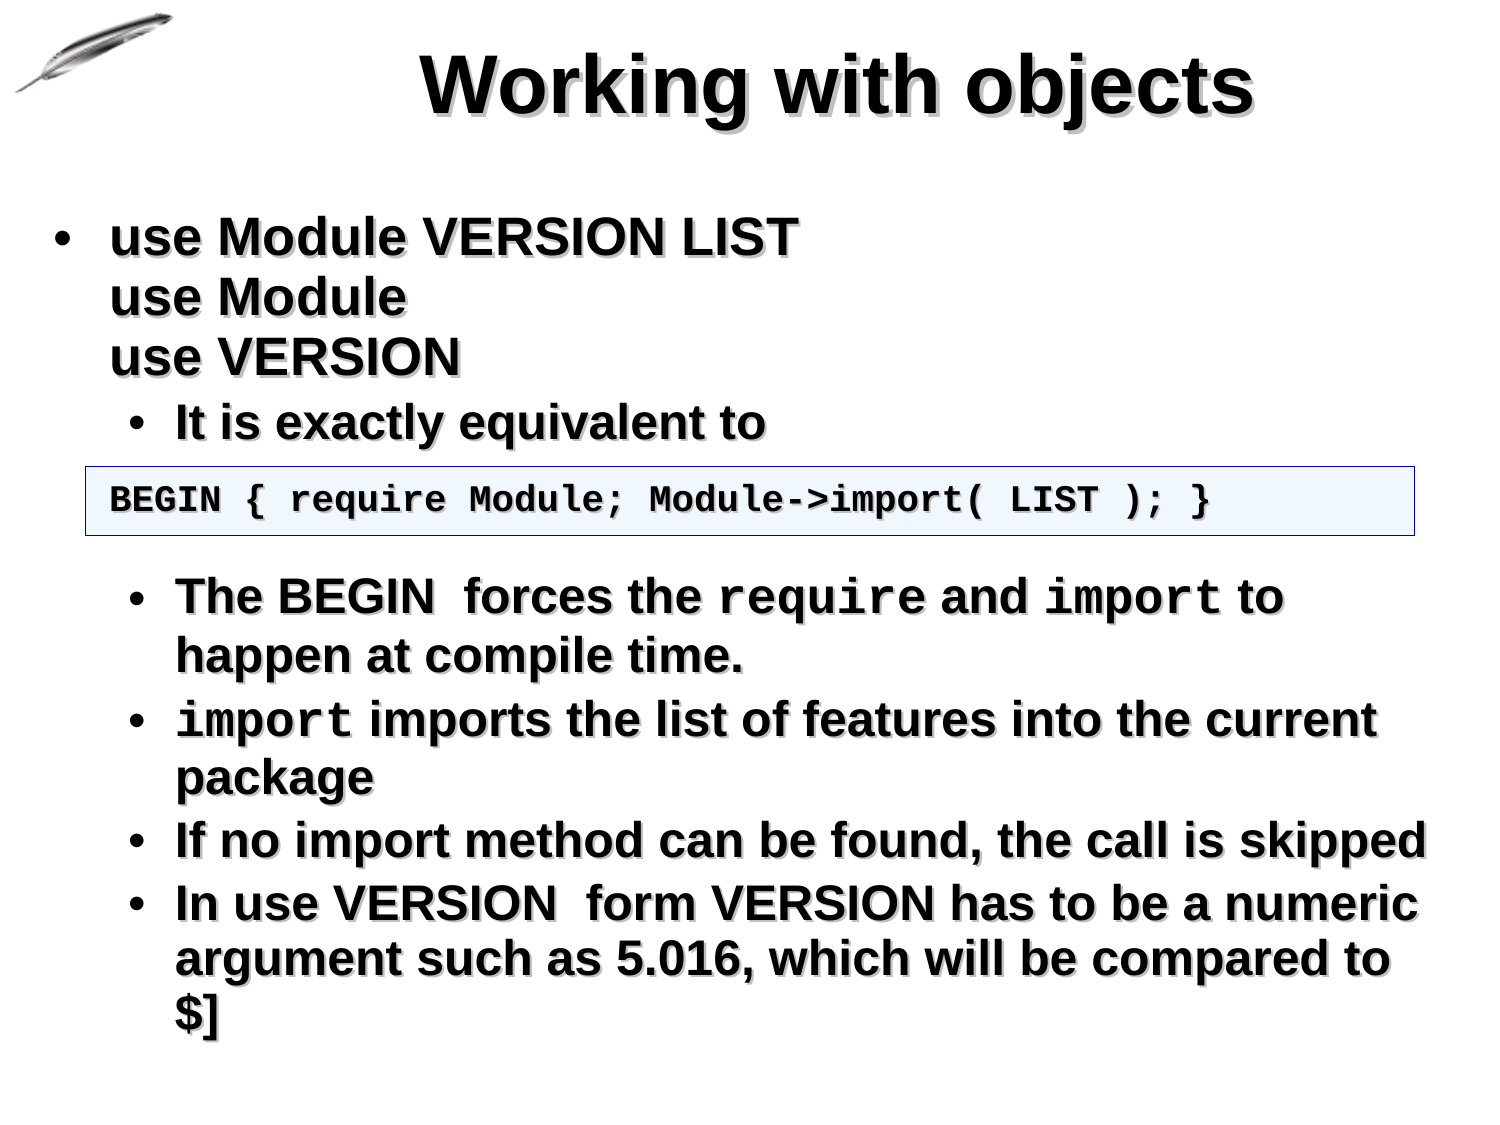

# Working with objects
use Module VERSION LIST
use Module
use VERSION
It is exactly equivalent to
The BEGIN forces the require and import to happen at compile time.
import imports the list of features into the current package
If no import method can be found, the call is skipped
In use VERSION form VERSION has to be a numeric argument such as 5.016, which will be compared to $]
BEGIN { require Module; Module->import( LIST ); }